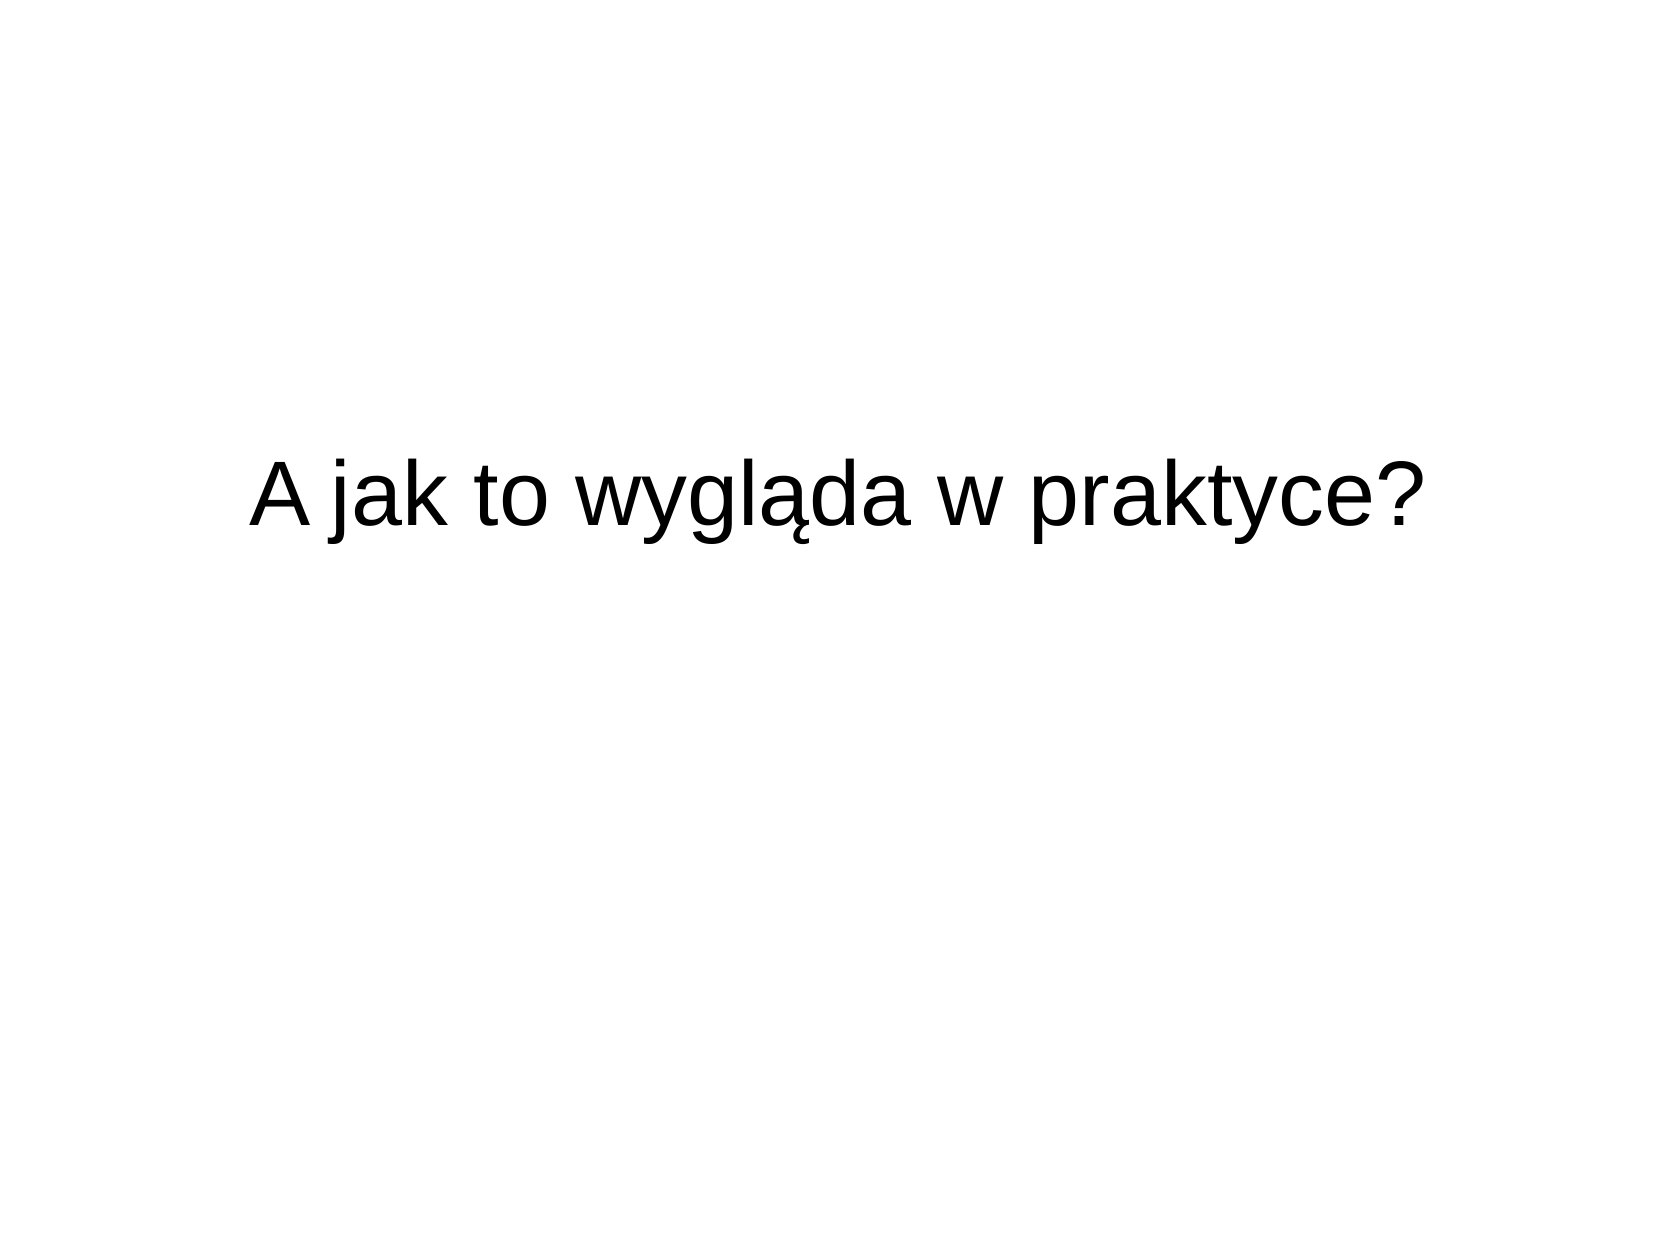

# A jak to wygląda w praktyce?